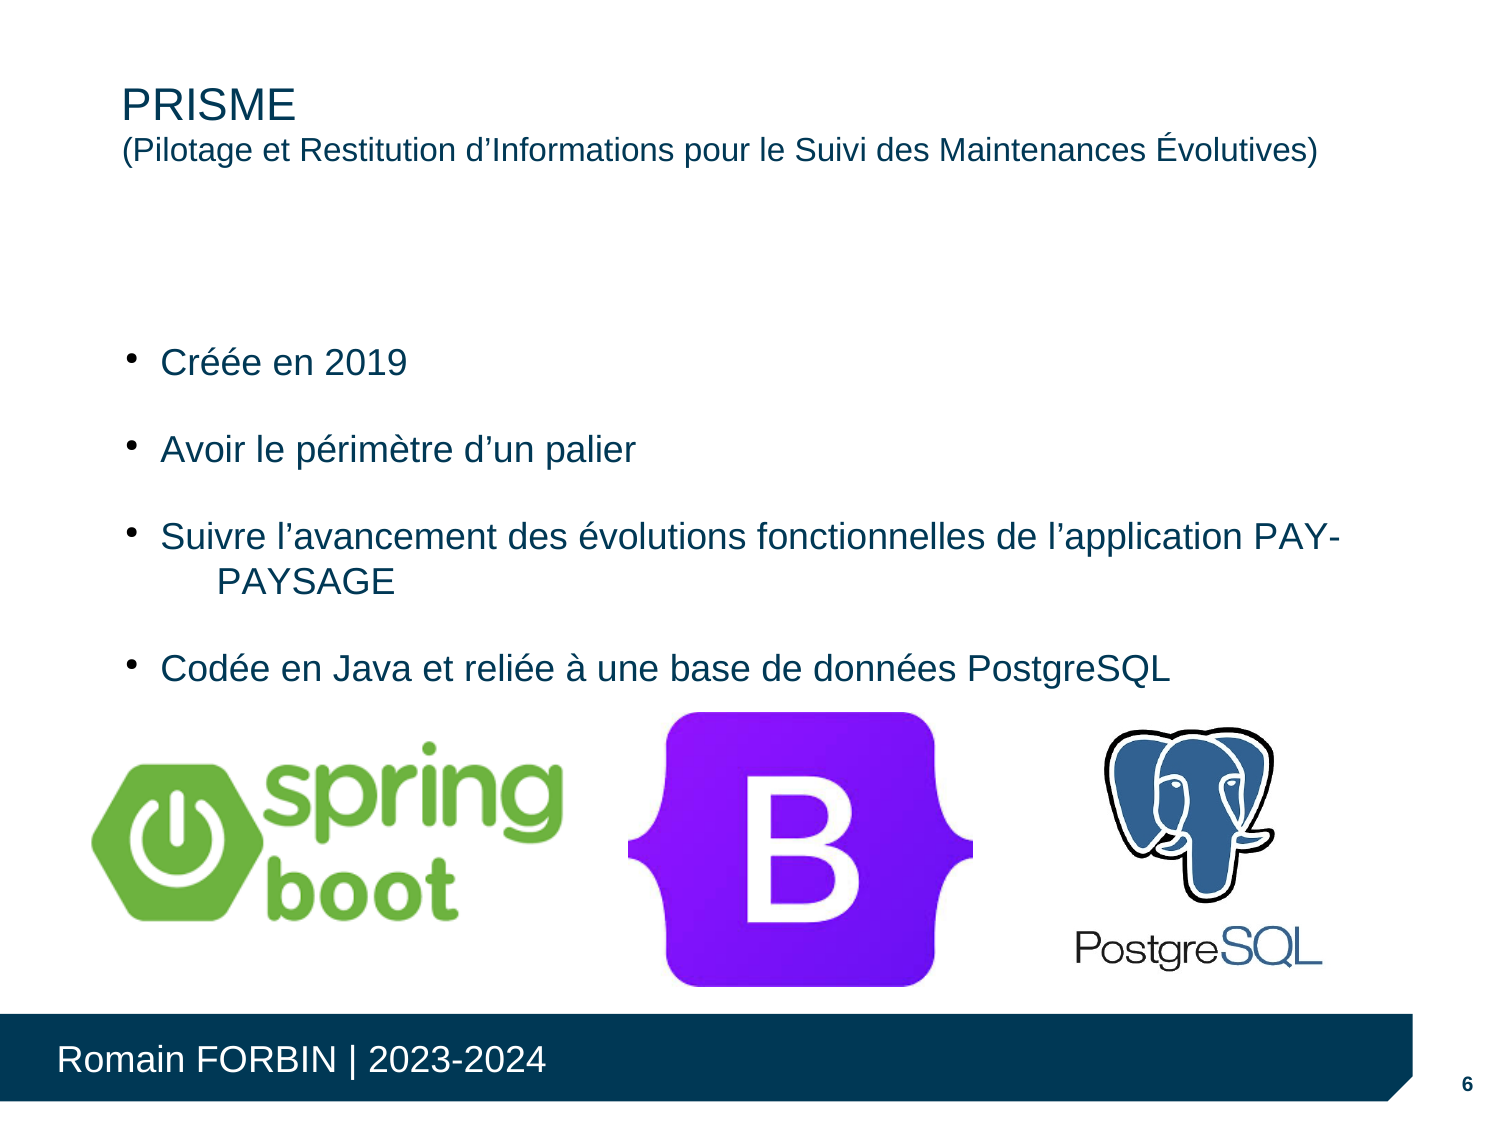

# PRISME (Pilotage et Restitution d’Informations pour le Suivi des Maintenances Évolutives)
Créée en 2019
Avoir le périmètre d’un palier
Suivre l’avancement des évolutions fonctionnelles de l’application PAY-PAYSAGE
Codée en Java et reliée à une base de données PostgreSQL